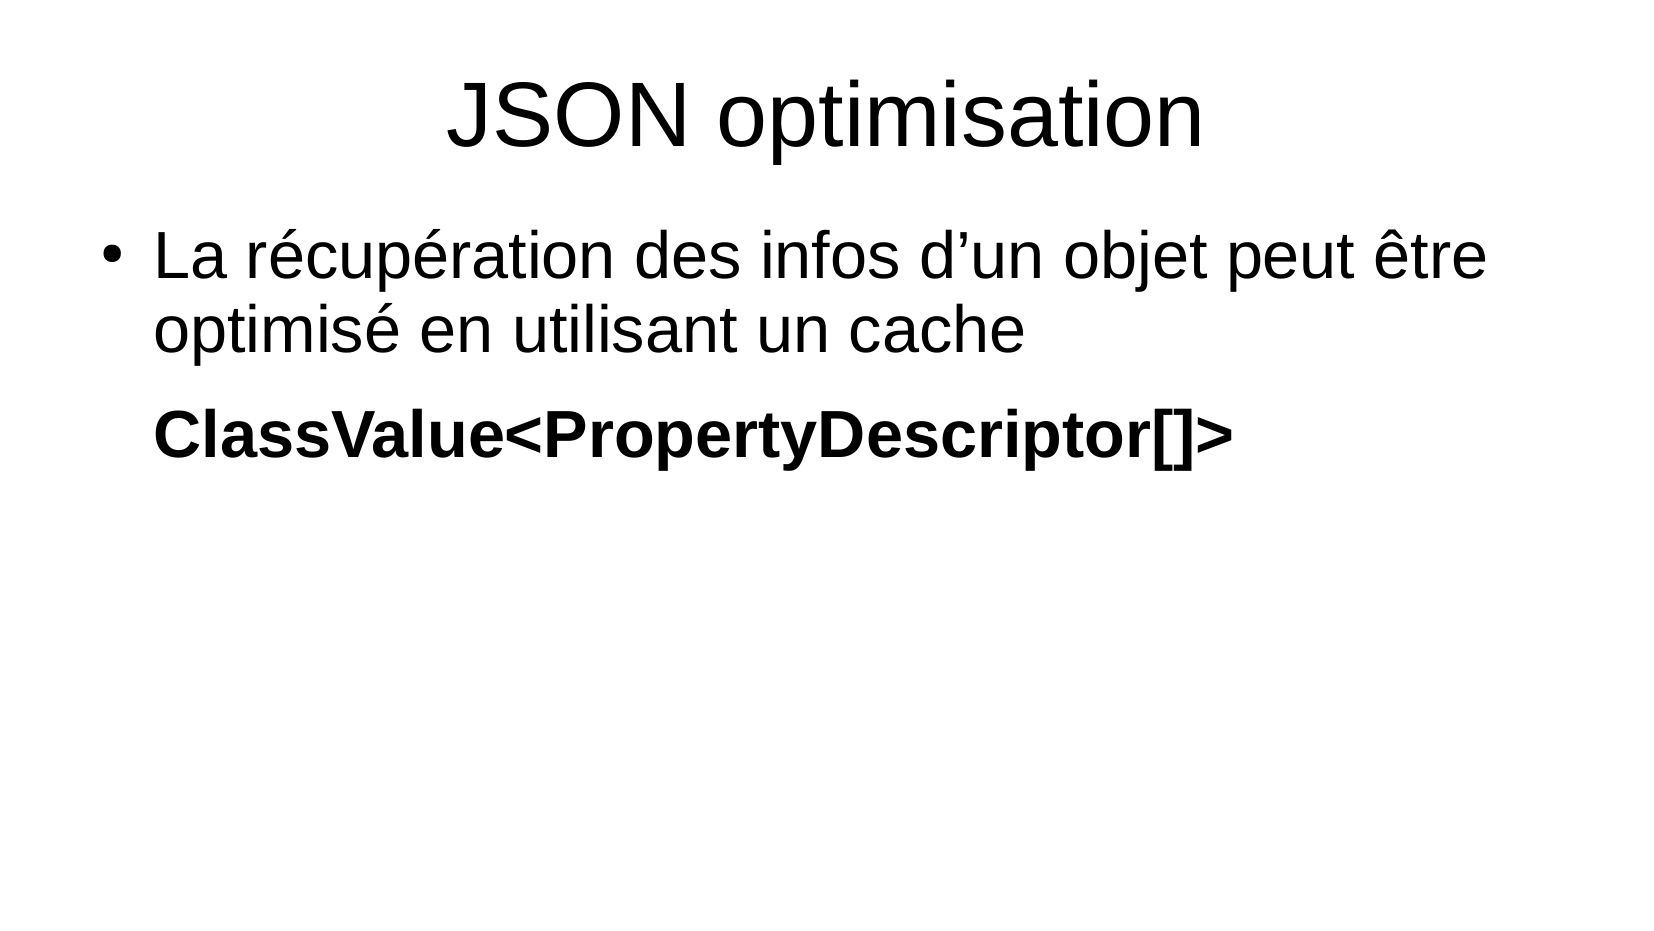

# JSON optimisation
La récupération des infos d’un objet peut être optimisé en utilisant un cache
ClassValue<PropertyDescriptor[]>